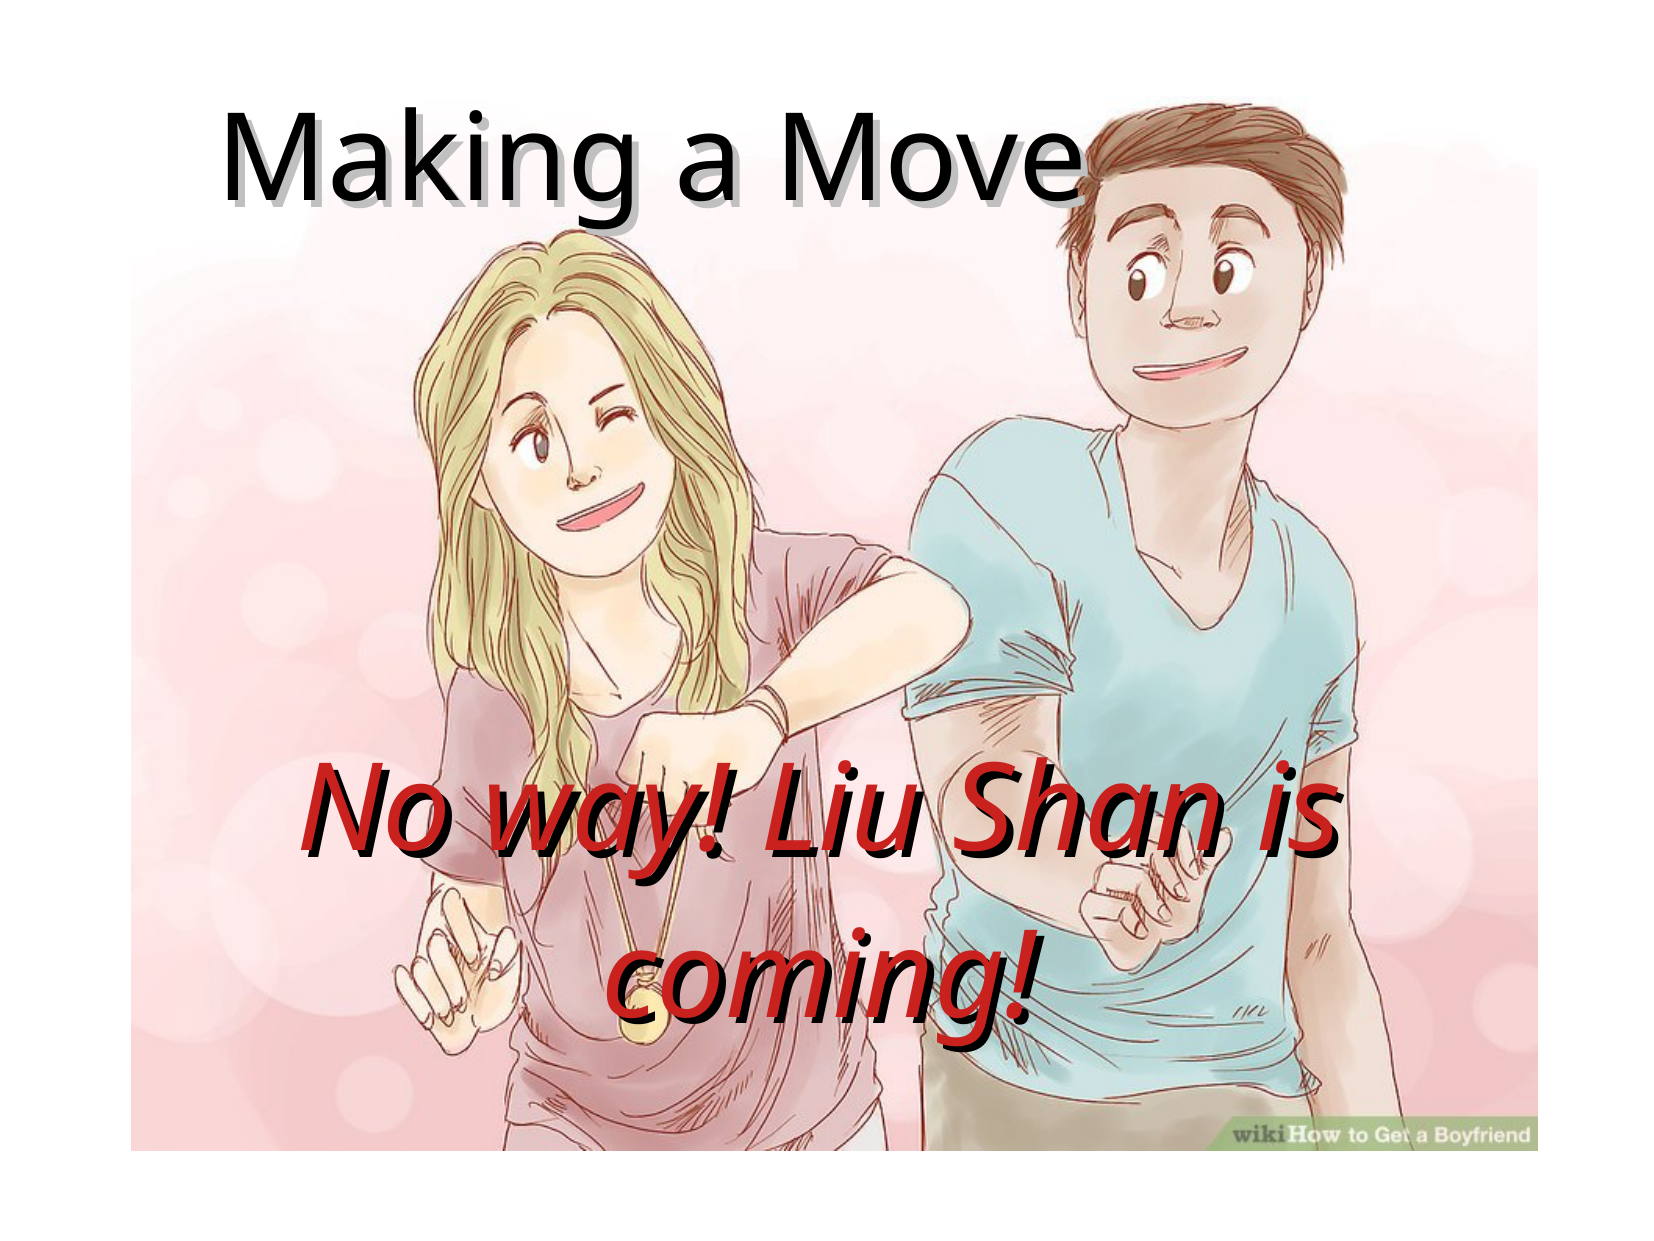

# Making a Move
No way! Liu Shan is coming!